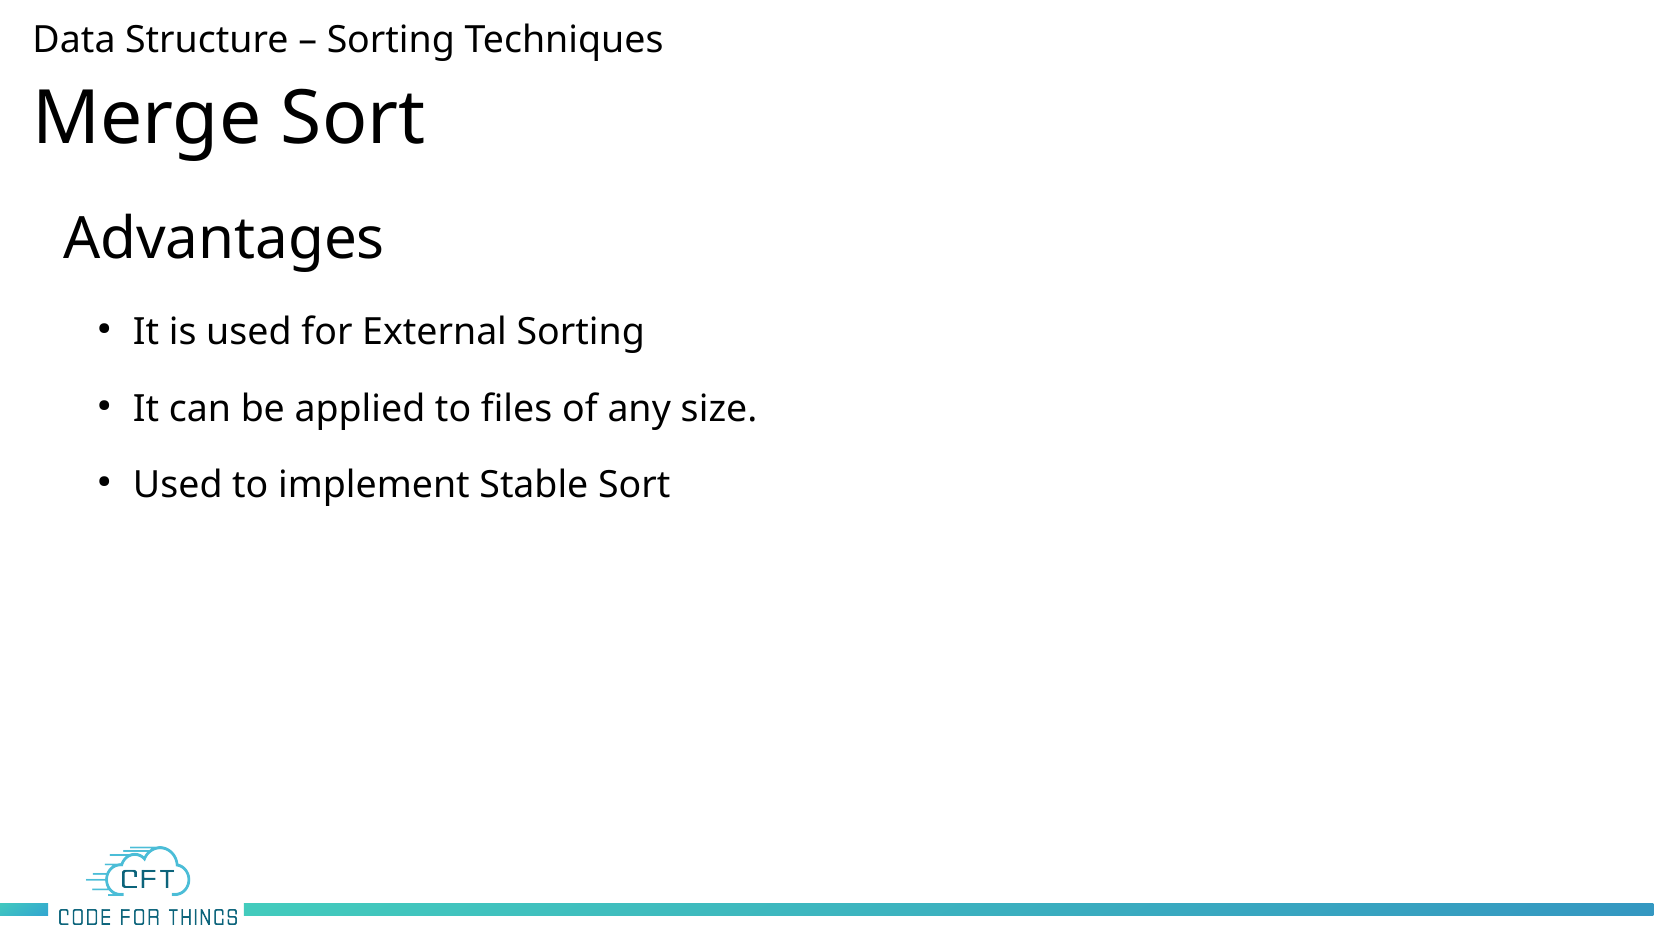

# Data Structure – Sorting Techniques Merge Sort
Advantages
It is used for External Sorting
It can be applied to files of any size.
Used to implement Stable Sort